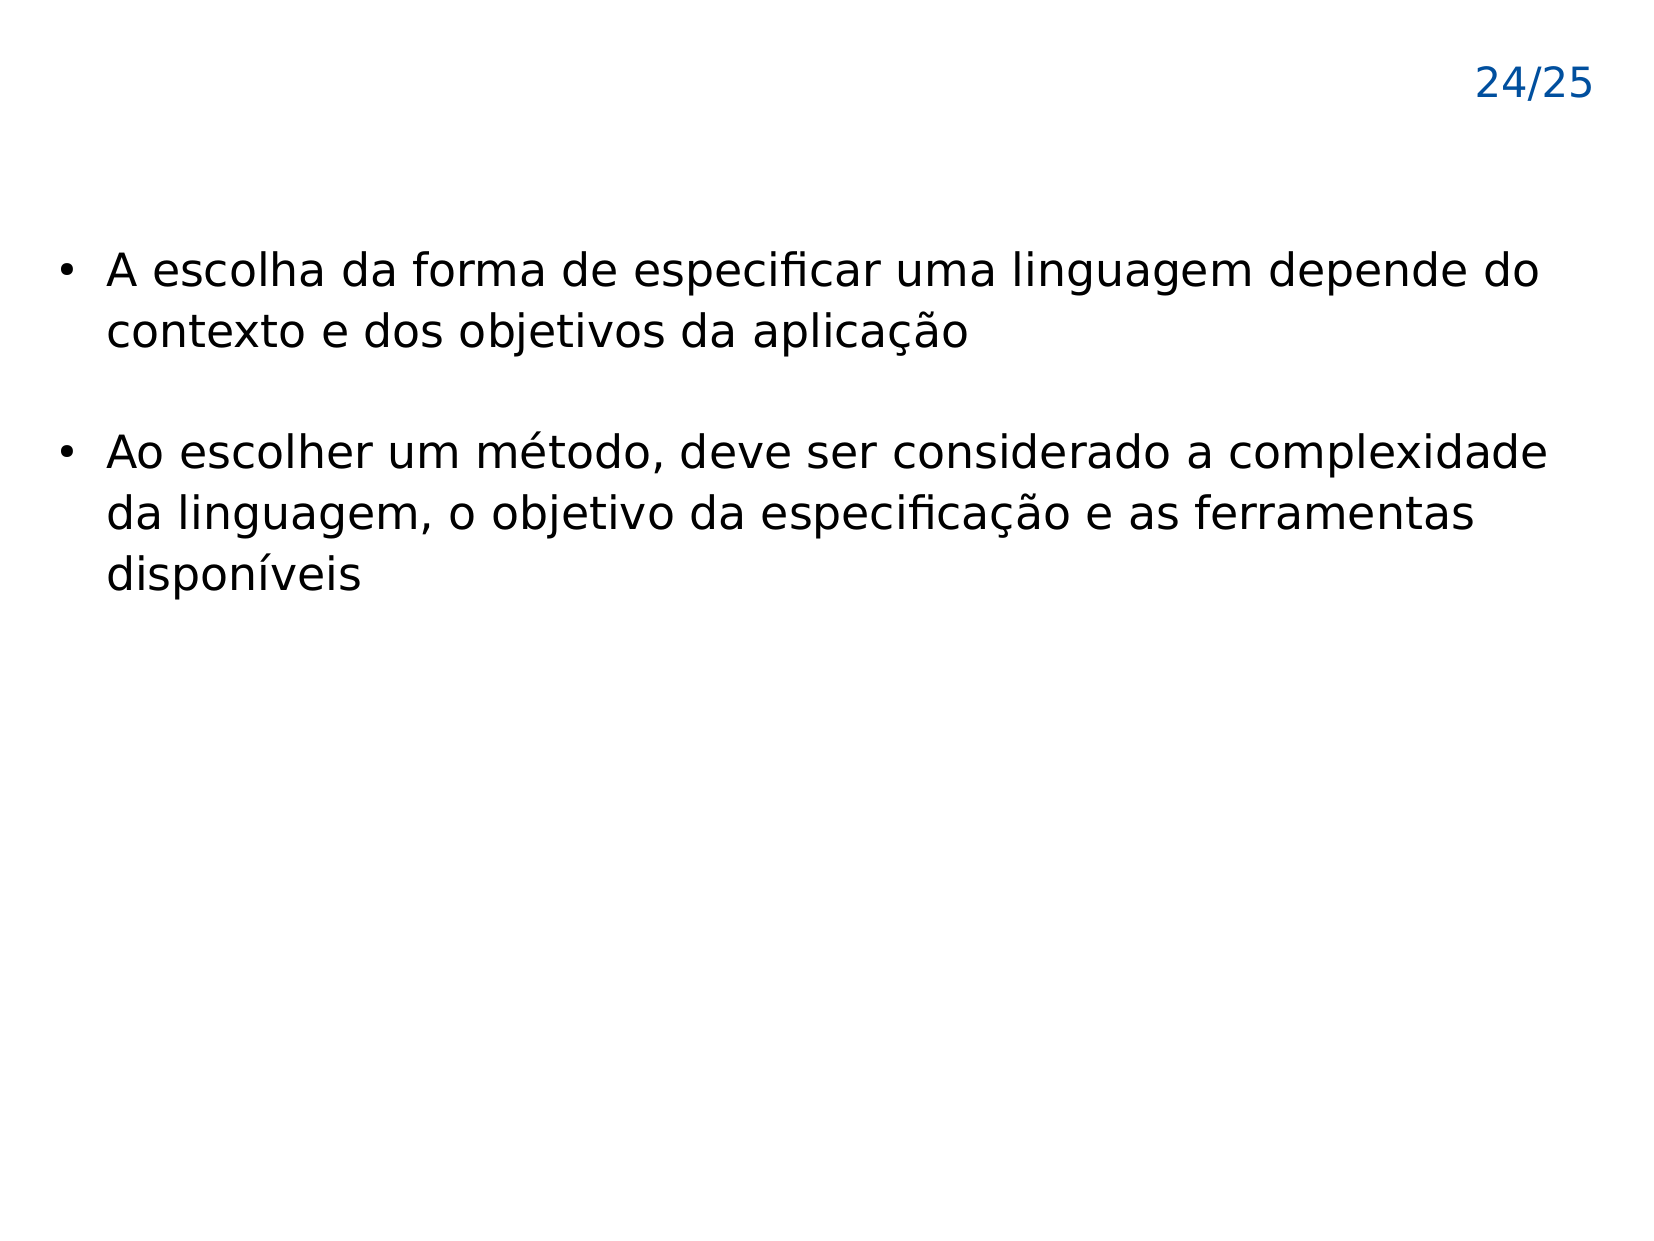

#
24
A escolha da forma de especificar uma linguagem depende do contexto e dos objetivos da aplicação
Ao escolher um método, deve ser considerado a complexidade da linguagem, o objetivo da especificação e as ferramentas disponíveis